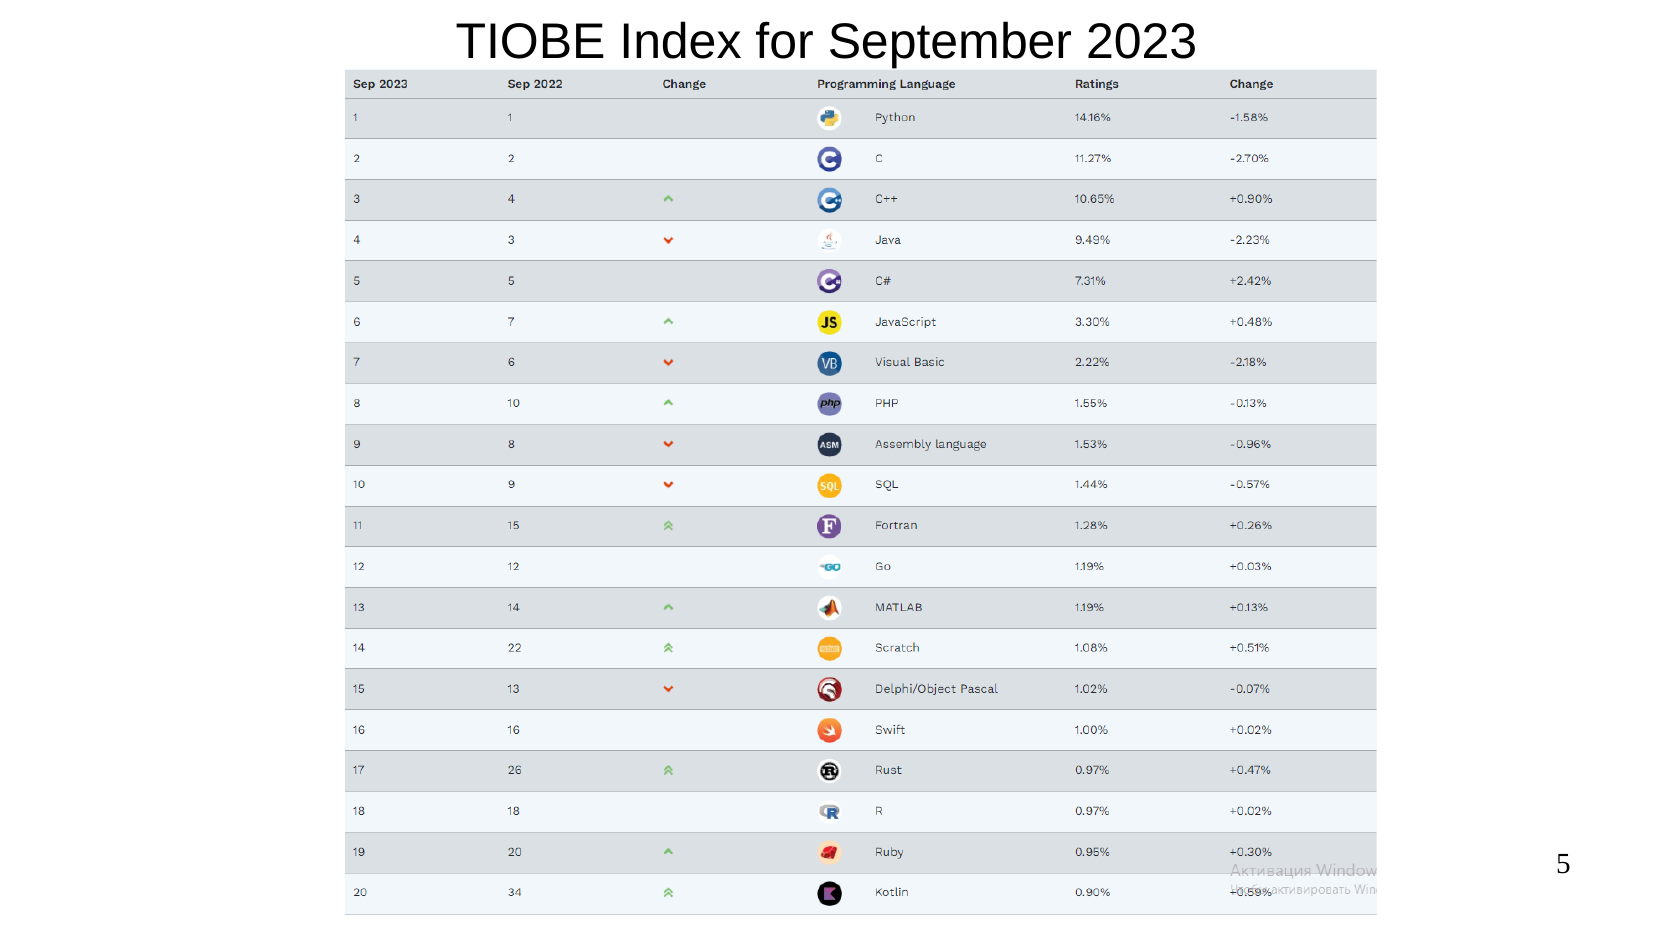

# TIOBE Index for September 2023
5